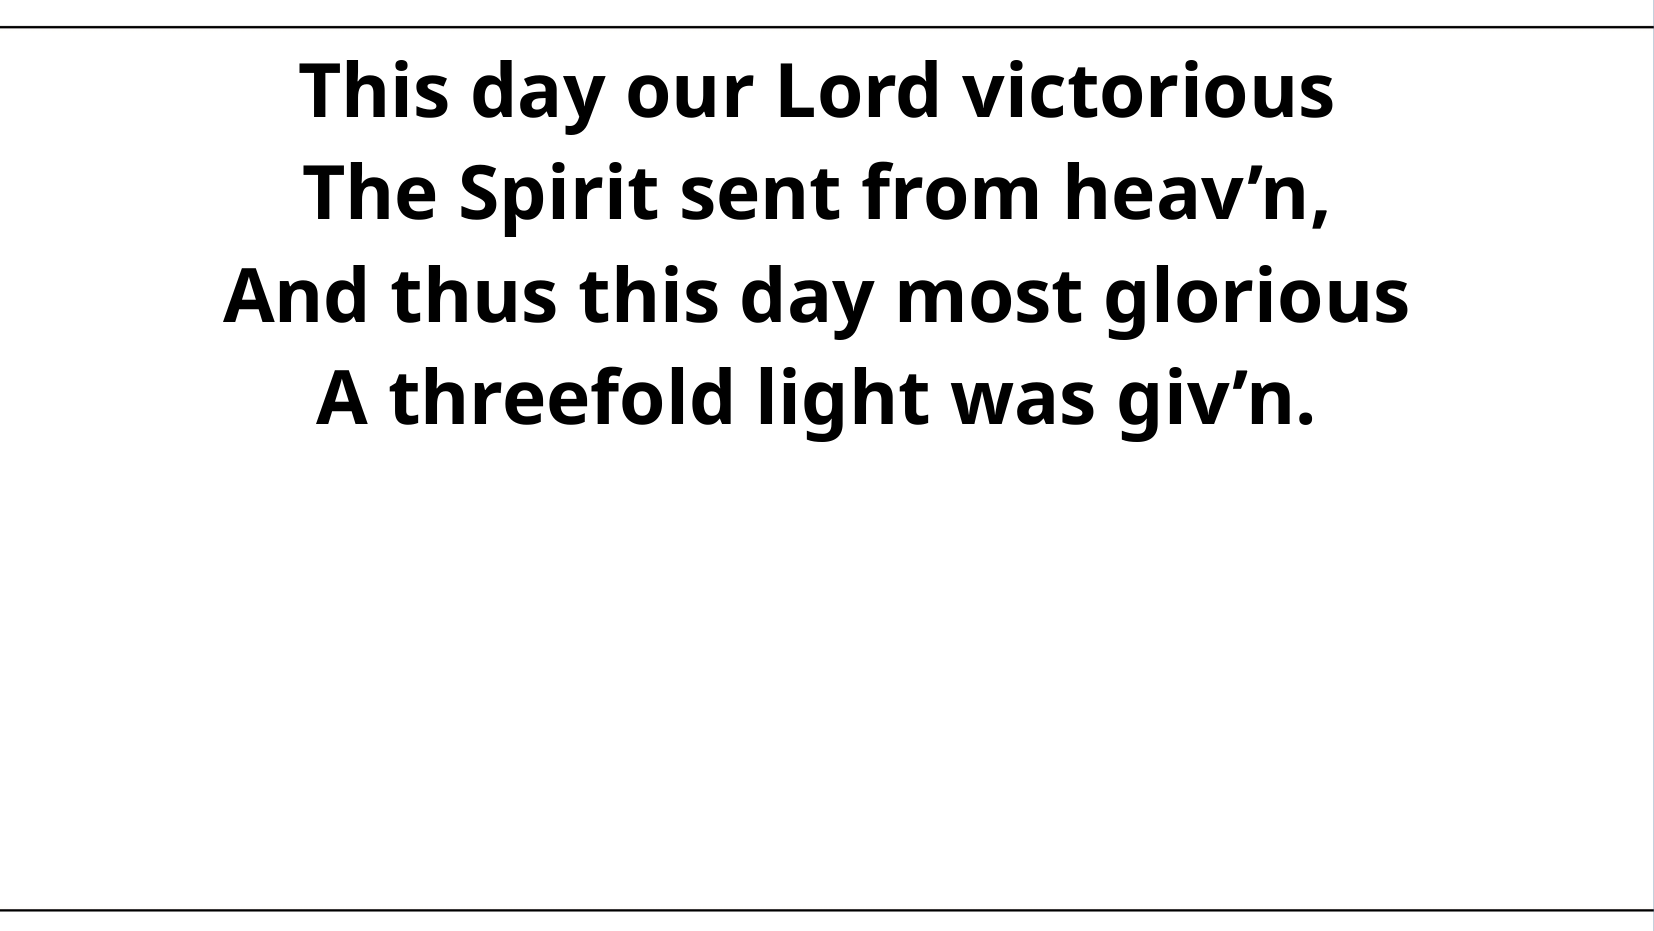

This day our Lord victorious
The Spirit sent from heav’n,
And thus this day most glorious
A threefold light was giv’n.